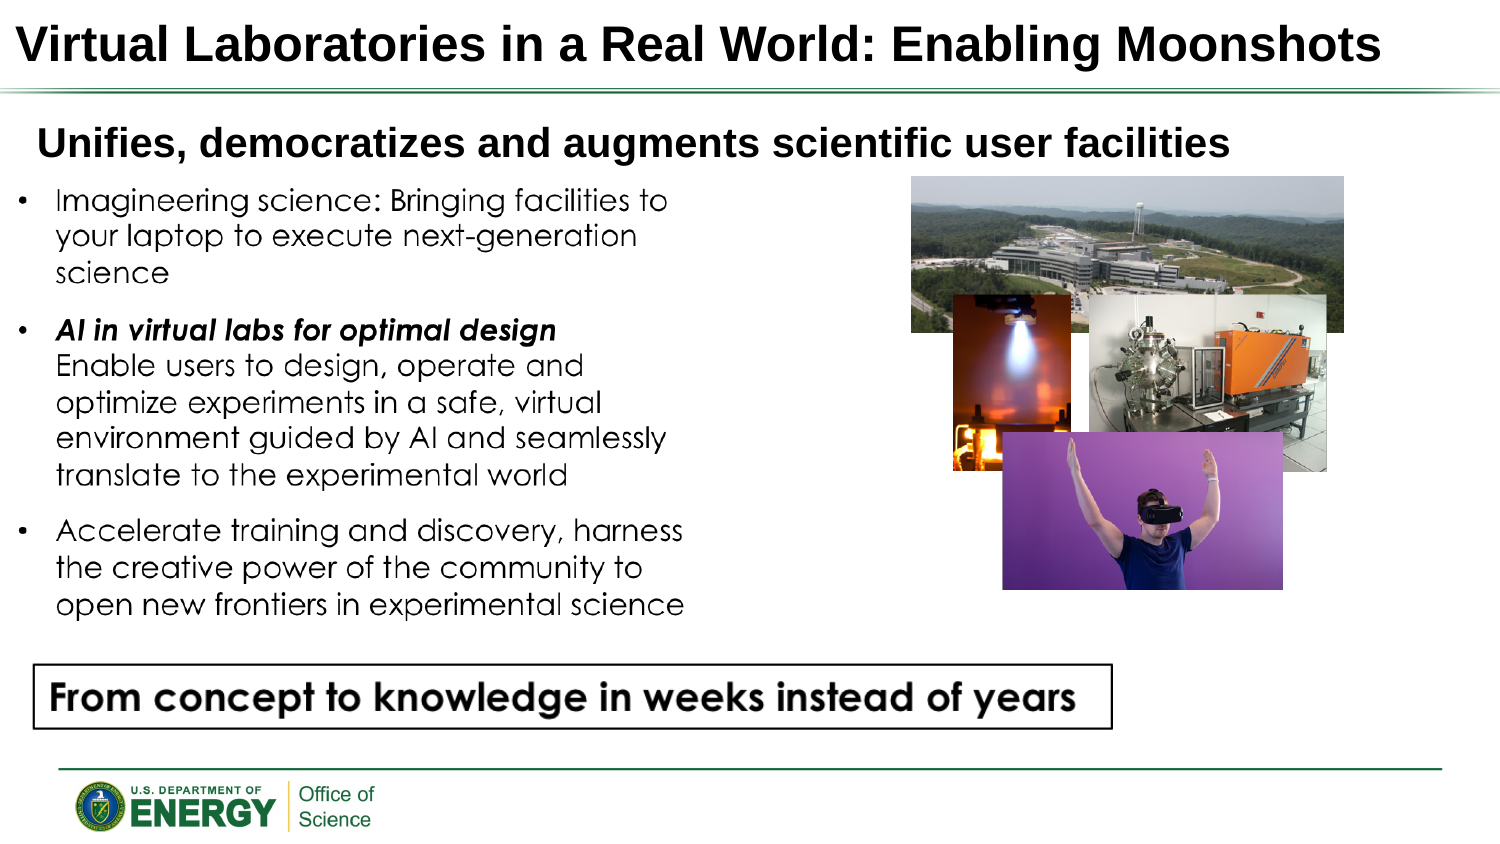

# Virtual Laboratories in a Real World: Enabling Moonshots
Unifies, democratizes and augments scientific user facilities